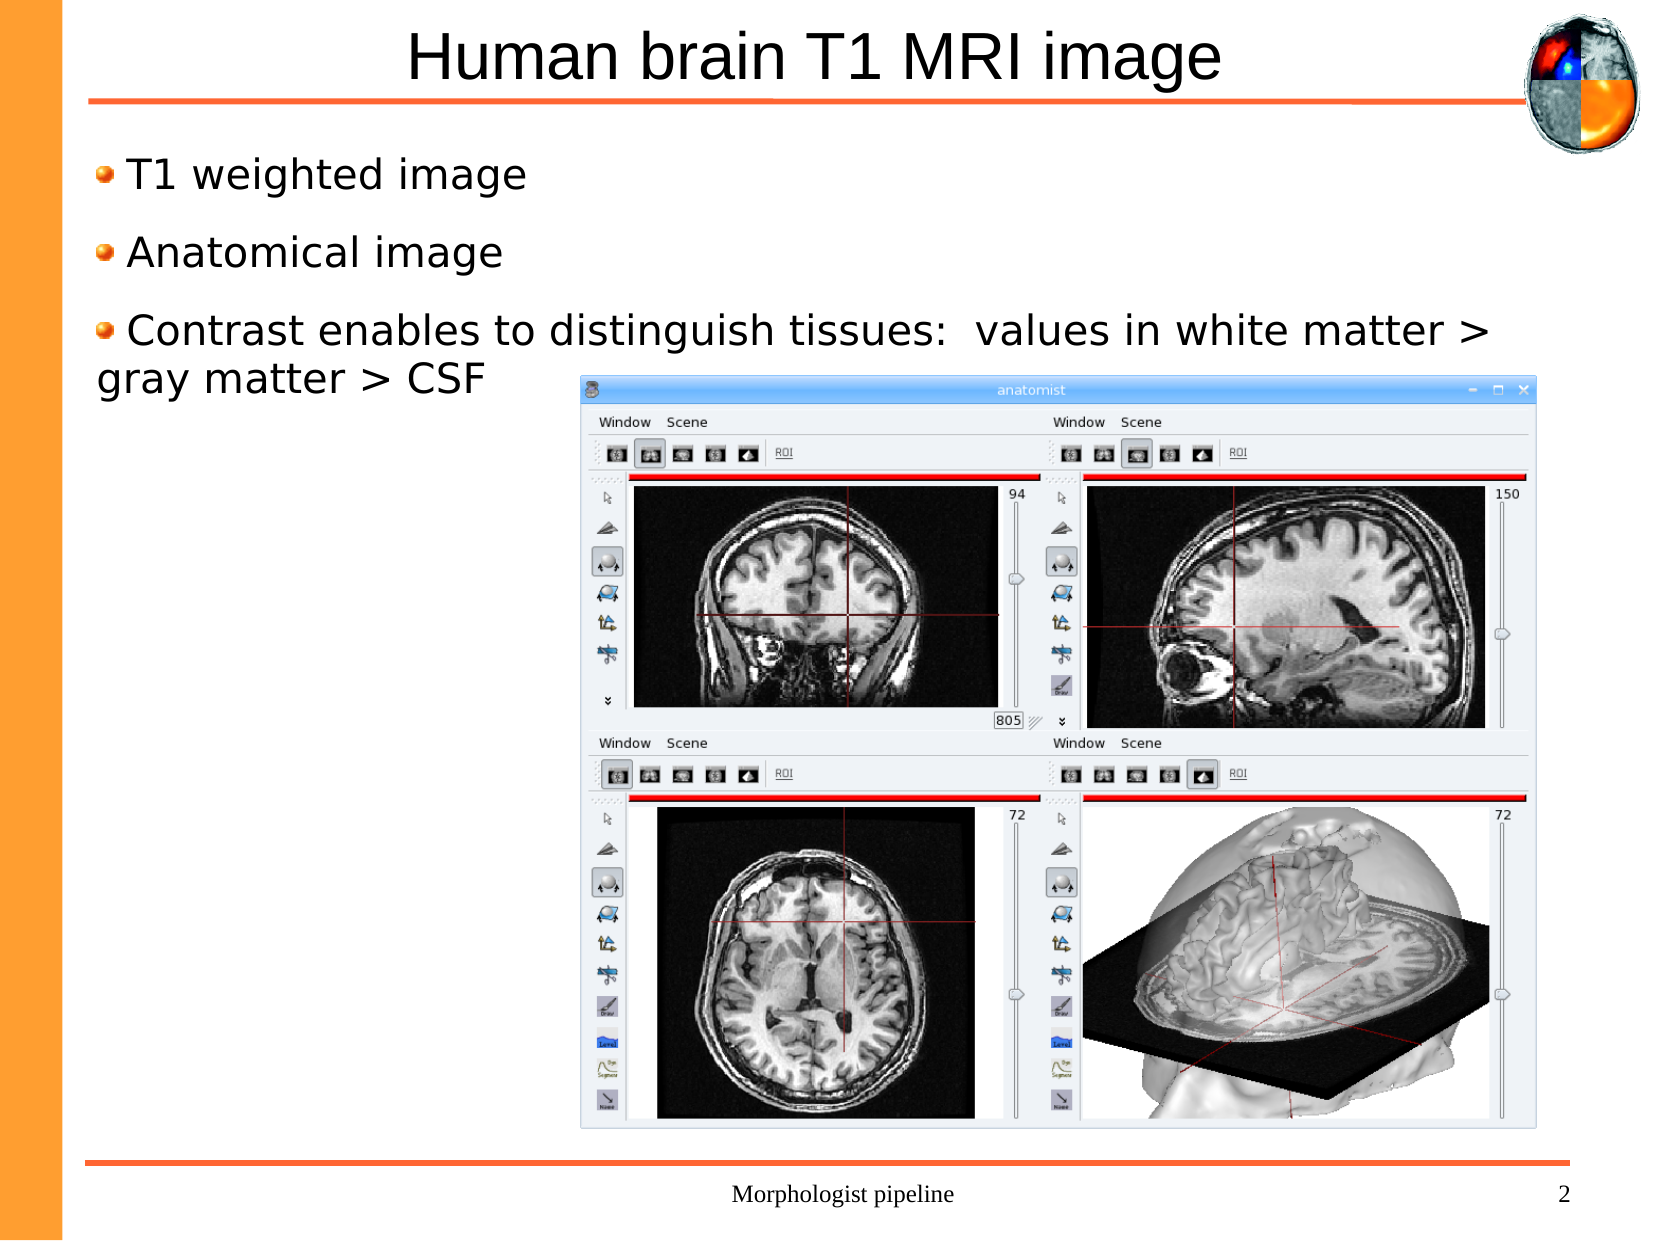

# Human brain T1 MRI image
 T1 weighted image
 Anatomical image
 Contrast enables to distinguish tissues: values in white matter > gray matter > CSF
Morphologist pipeline
2